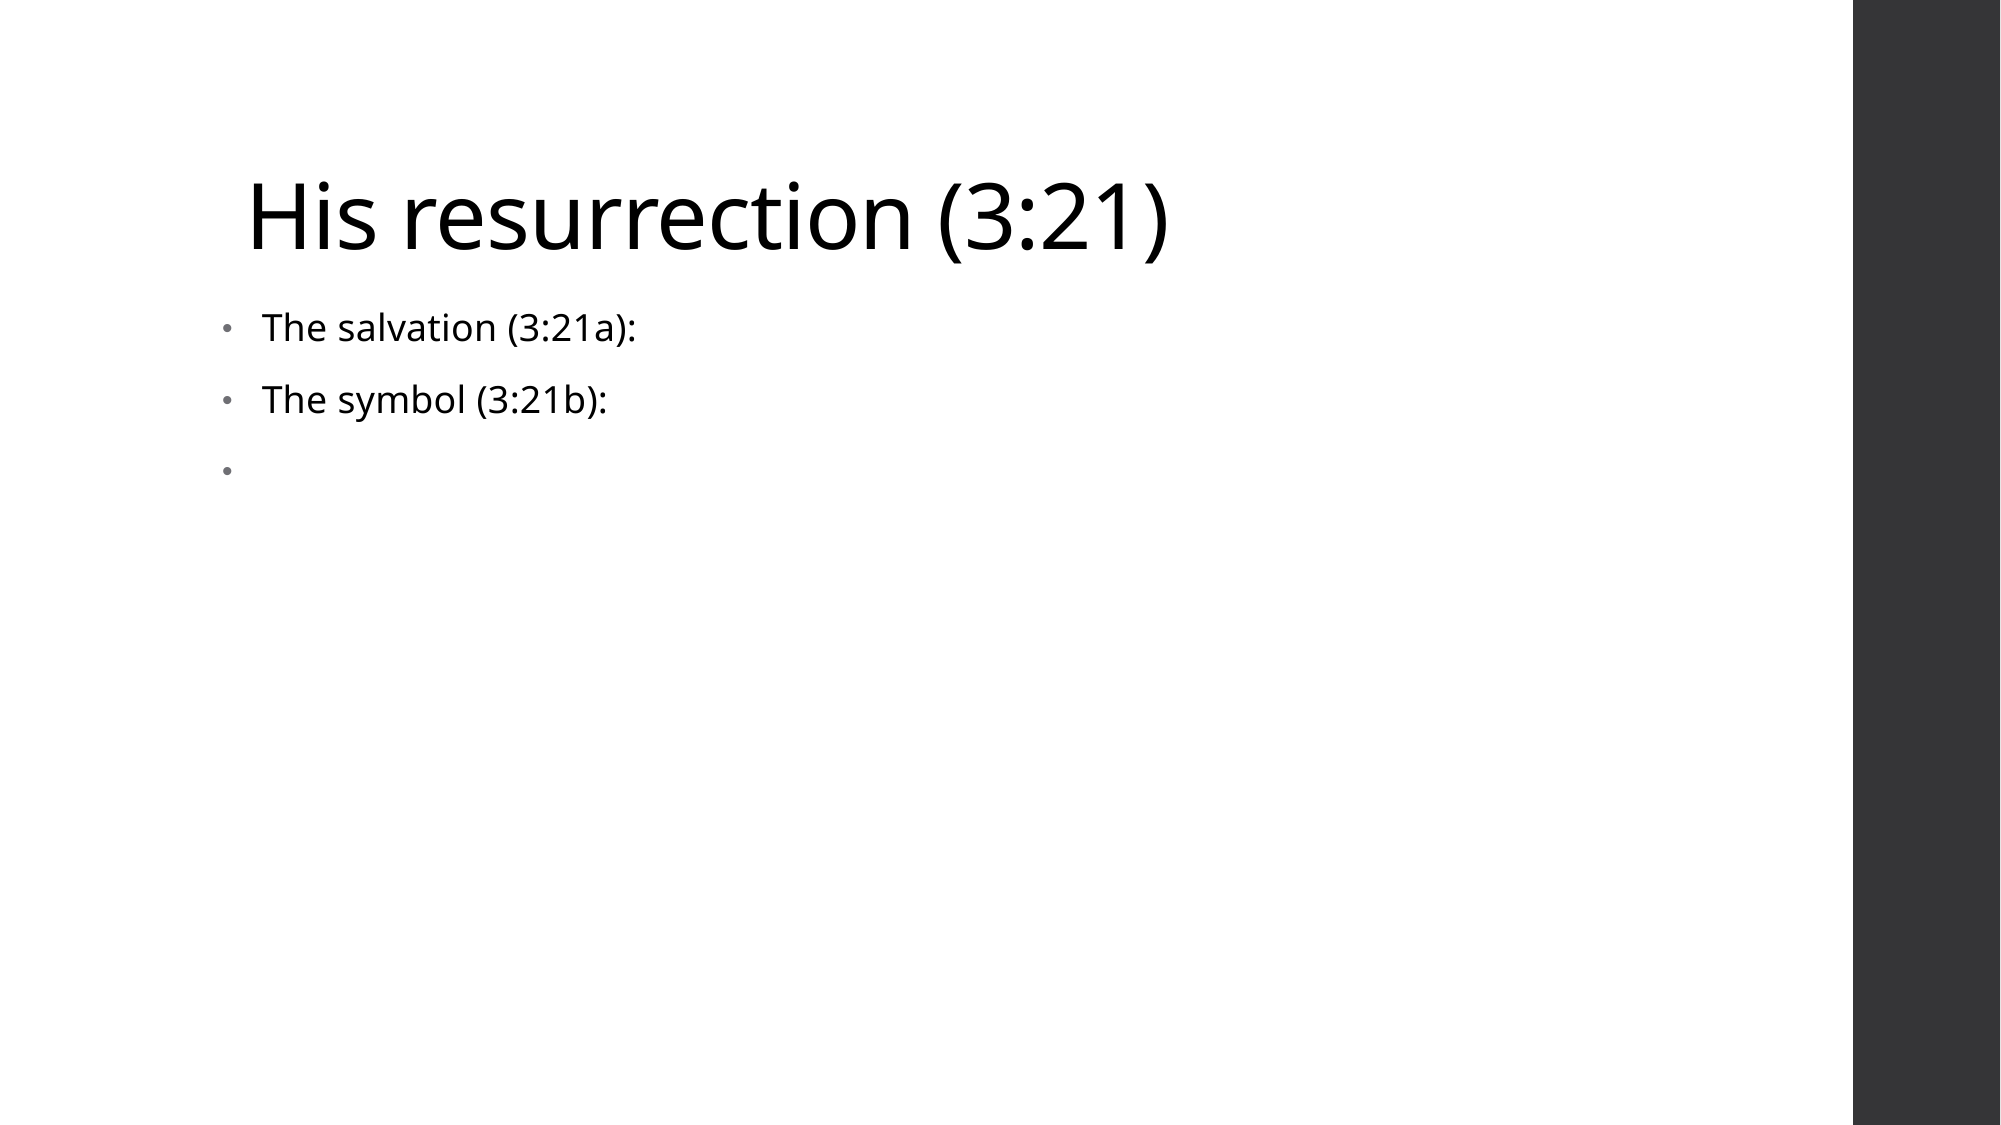

# His resurrection (3:21)
 The salvation (3:21a):
 The symbol (3:21b):